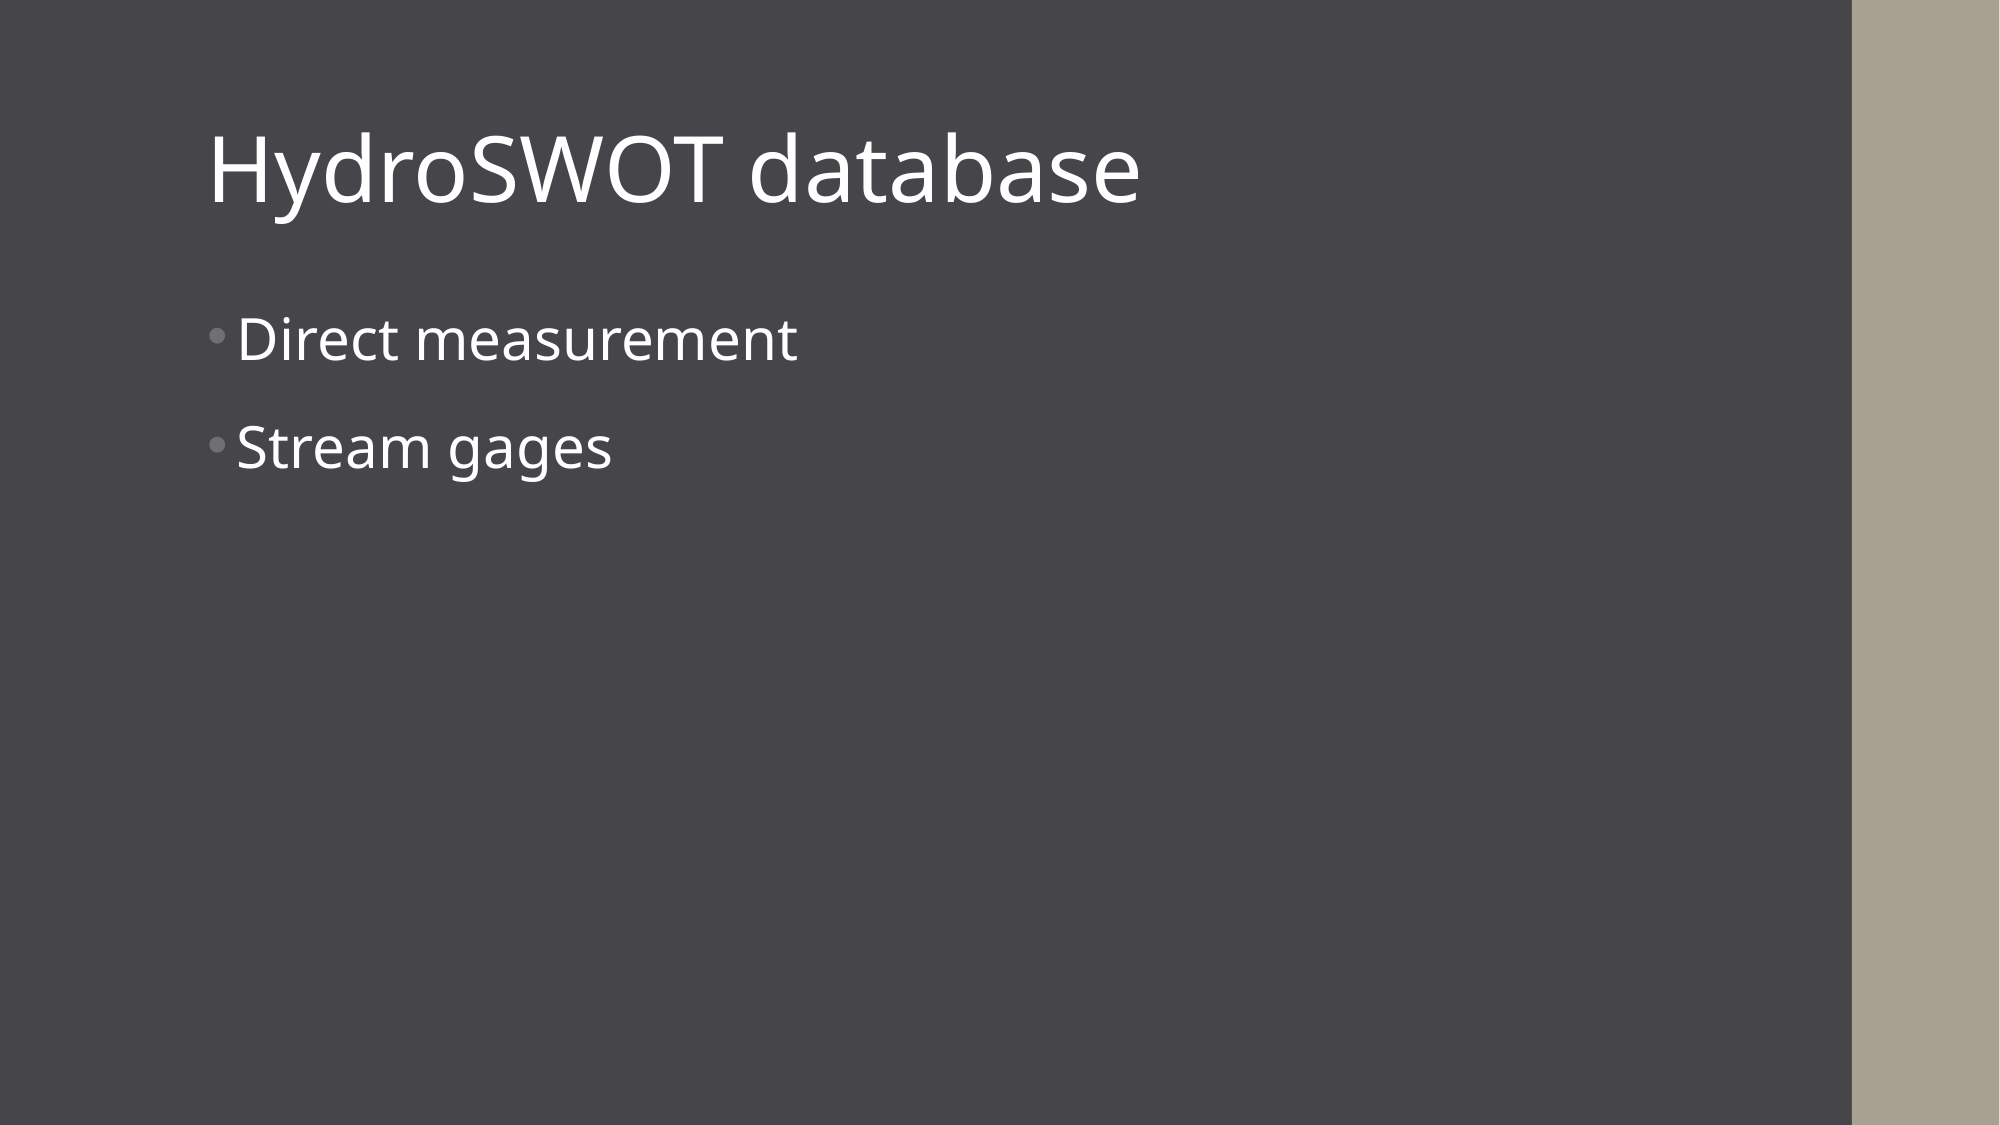

# HydroSWOT database
Direct measurement
Stream gages